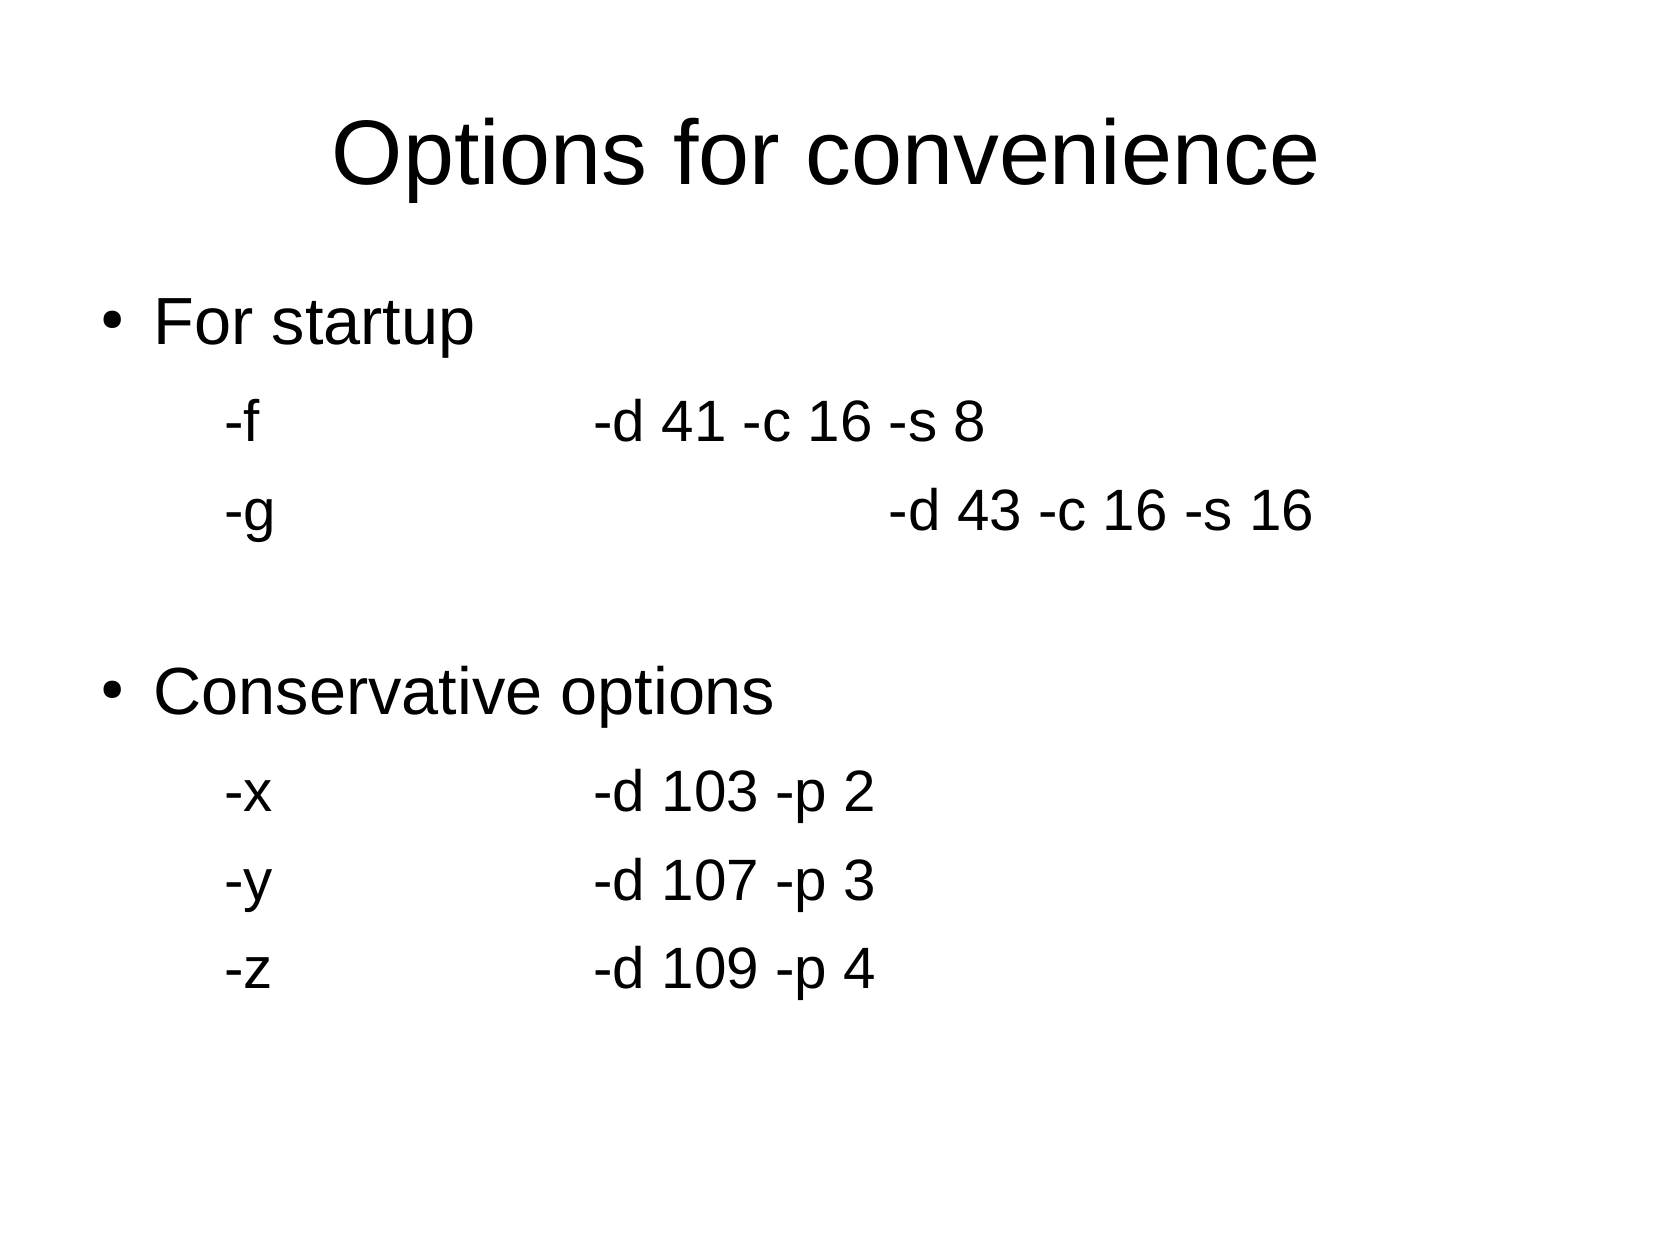

# Options for convenience
For startup
-f	 				-d 41 -c 16 -s 8
-g							 		-d 43 -c 16 -s 16
Conservative options
-x			 		-d 103 -p 2
-y			 		-d 107 -p 3
-z			 		-d 109 -p 4